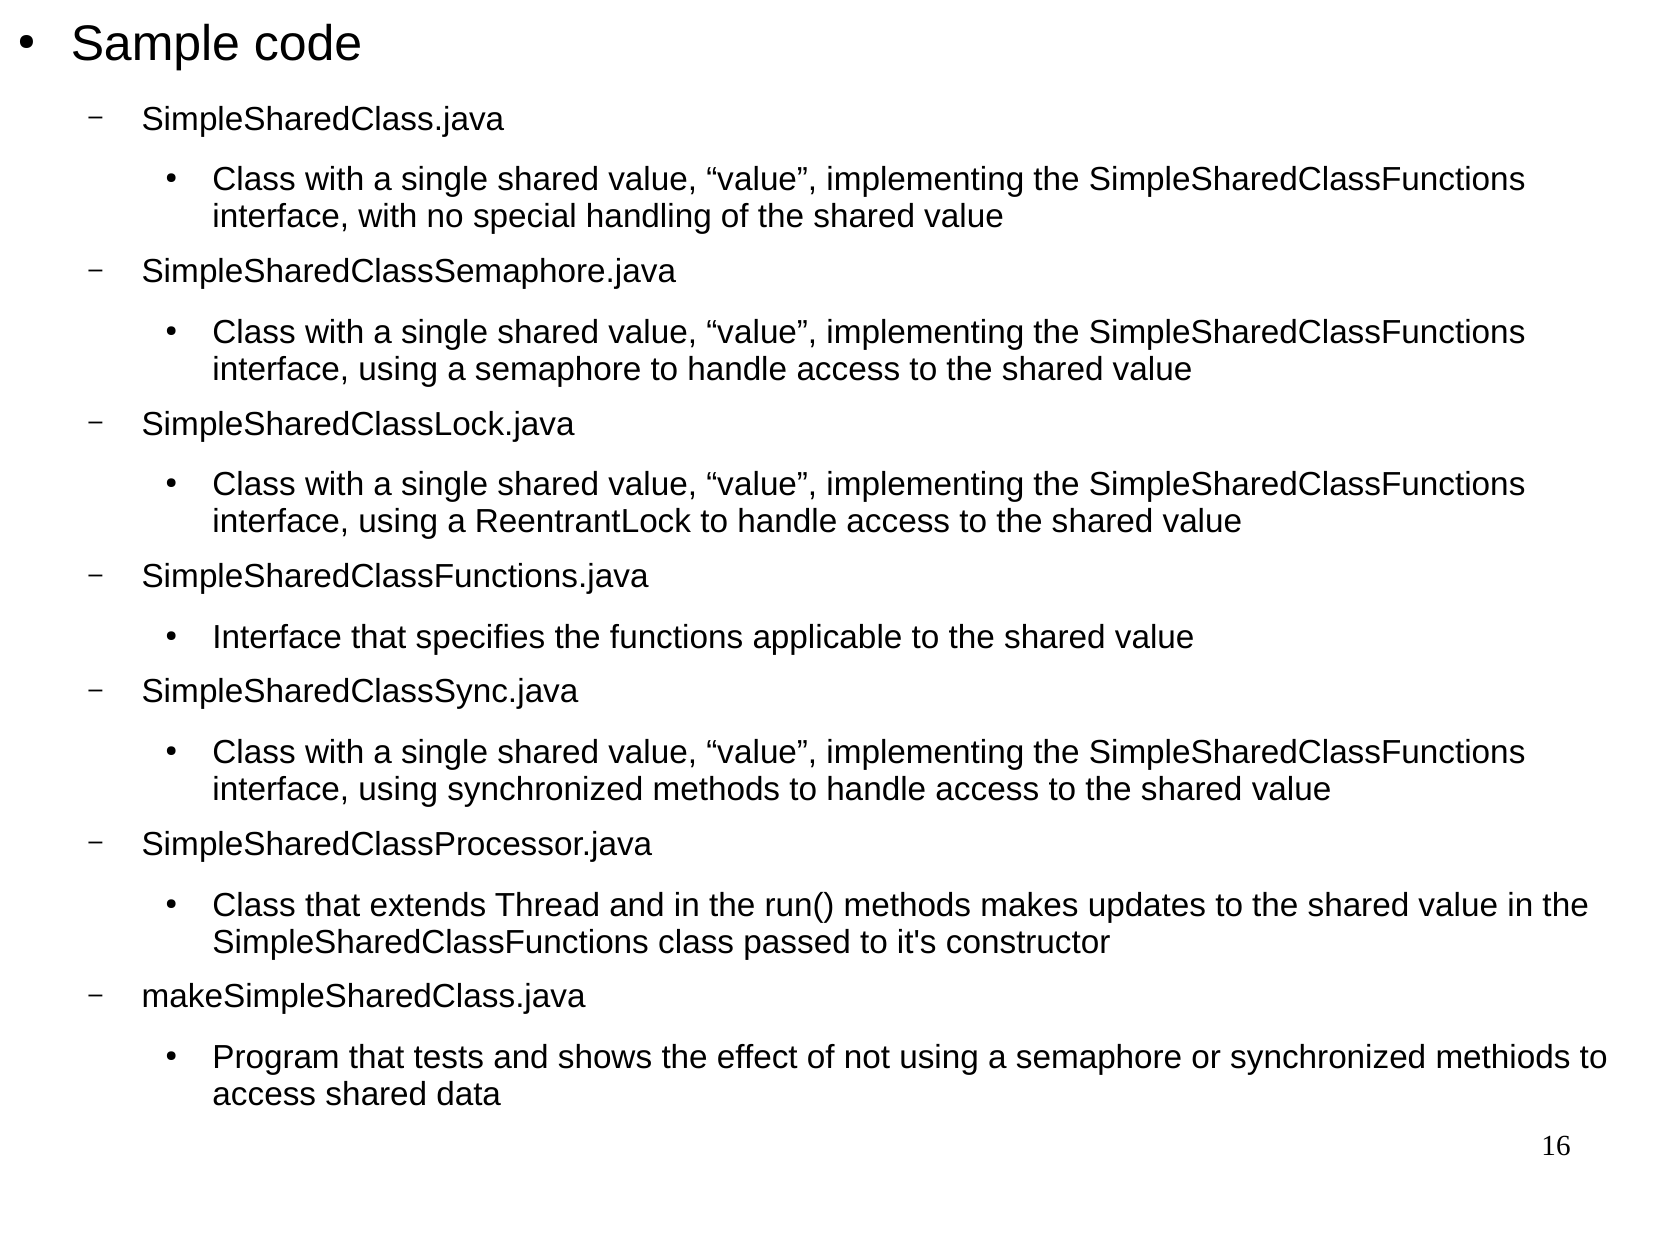

# Sample code
SimpleSharedClass.java
Class with a single shared value, “value”, implementing the SimpleSharedClassFunctions interface, with no special handling of the shared value
SimpleSharedClassSemaphore.java
Class with a single shared value, “value”, implementing the SimpleSharedClassFunctions interface, using a semaphore to handle access to the shared value
SimpleSharedClassLock.java
Class with a single shared value, “value”, implementing the SimpleSharedClassFunctions interface, using a ReentrantLock to handle access to the shared value
SimpleSharedClassFunctions.java
Interface that specifies the functions applicable to the shared value
SimpleSharedClassSync.java
Class with a single shared value, “value”, implementing the SimpleSharedClassFunctions interface, using synchronized methods to handle access to the shared value
SimpleSharedClassProcessor.java
Class that extends Thread and in the run() methods makes updates to the shared value in the SimpleSharedClassFunctions class passed to it's constructor
makeSimpleSharedClass.java
Program that tests and shows the effect of not using a semaphore or synchronized methiods to access shared data
16